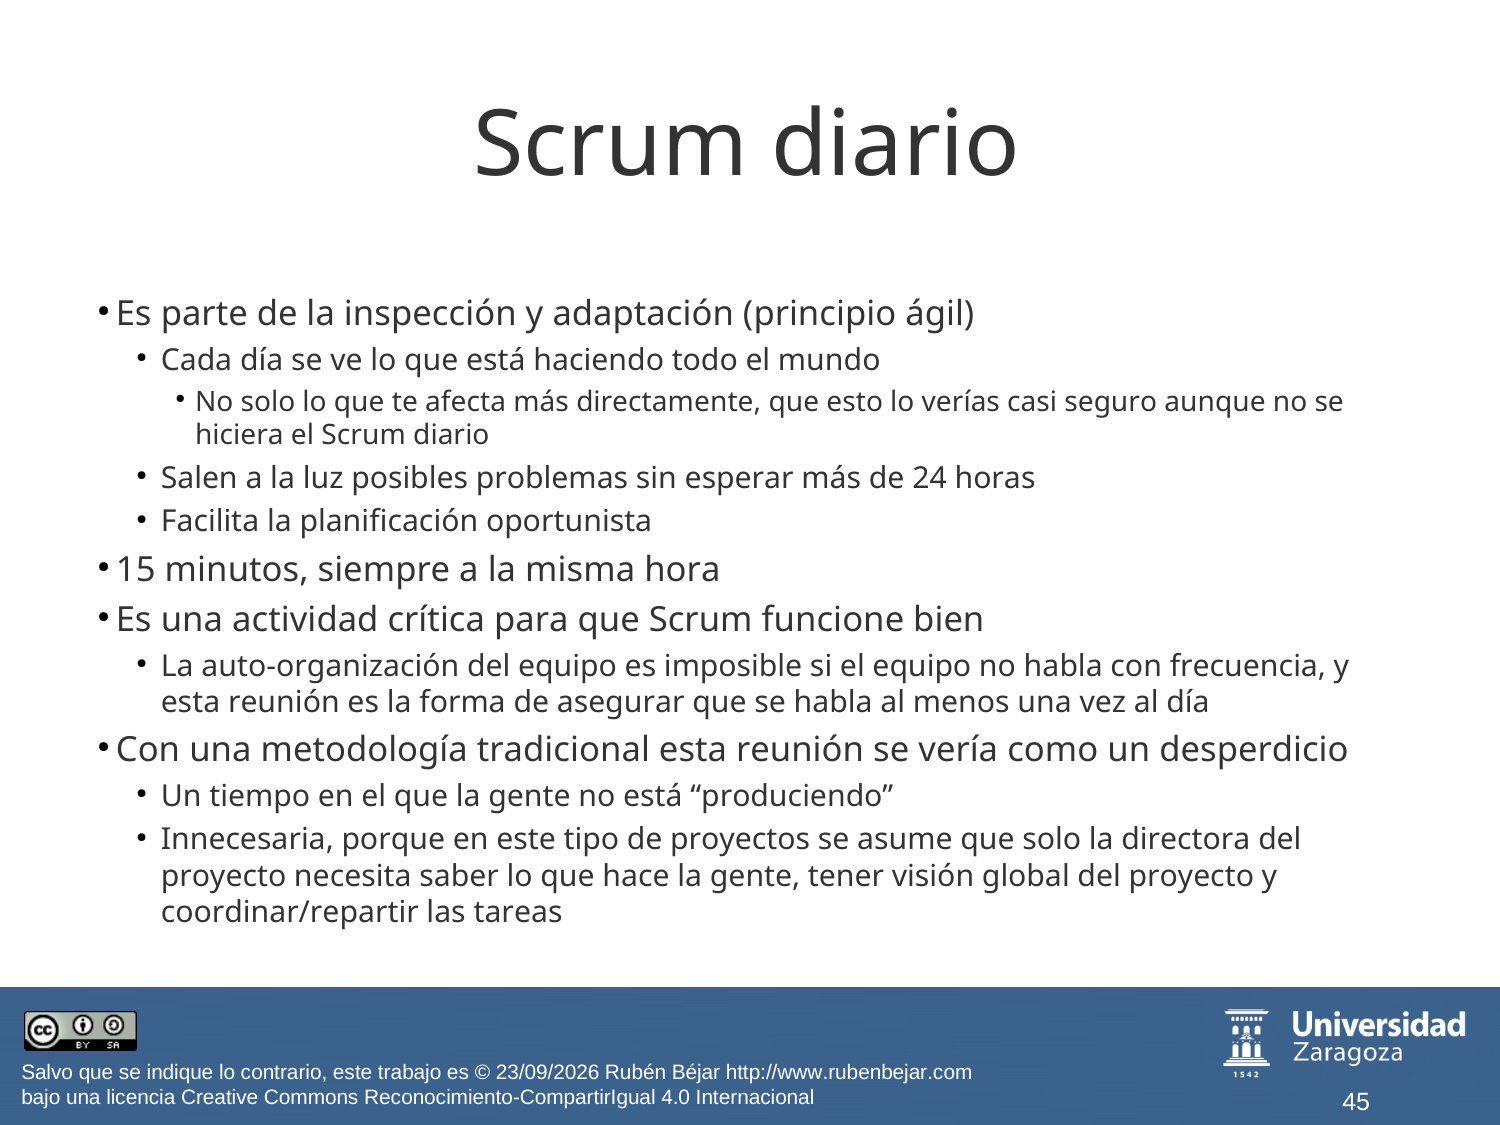

# Scrum diario
Es parte de la inspección y adaptación (principio ágil)
Cada día se ve lo que está haciendo todo el mundo
No solo lo que te afecta más directamente, que esto lo verías casi seguro aunque no se hiciera el Scrum diario
Salen a la luz posibles problemas sin esperar más de 24 horas
Facilita la planificación oportunista
15 minutos, siempre a la misma hora
Es una actividad crítica para que Scrum funcione bien
La auto-organización del equipo es imposible si el equipo no habla con frecuencia, y esta reunión es la forma de asegurar que se habla al menos una vez al día
Con una metodología tradicional esta reunión se vería como un desperdicio
Un tiempo en el que la gente no está “produciendo”
Innecesaria, porque en este tipo de proyectos se asume que solo la directora del proyecto necesita saber lo que hace la gente, tener visión global del proyecto y coordinar/repartir las tareas